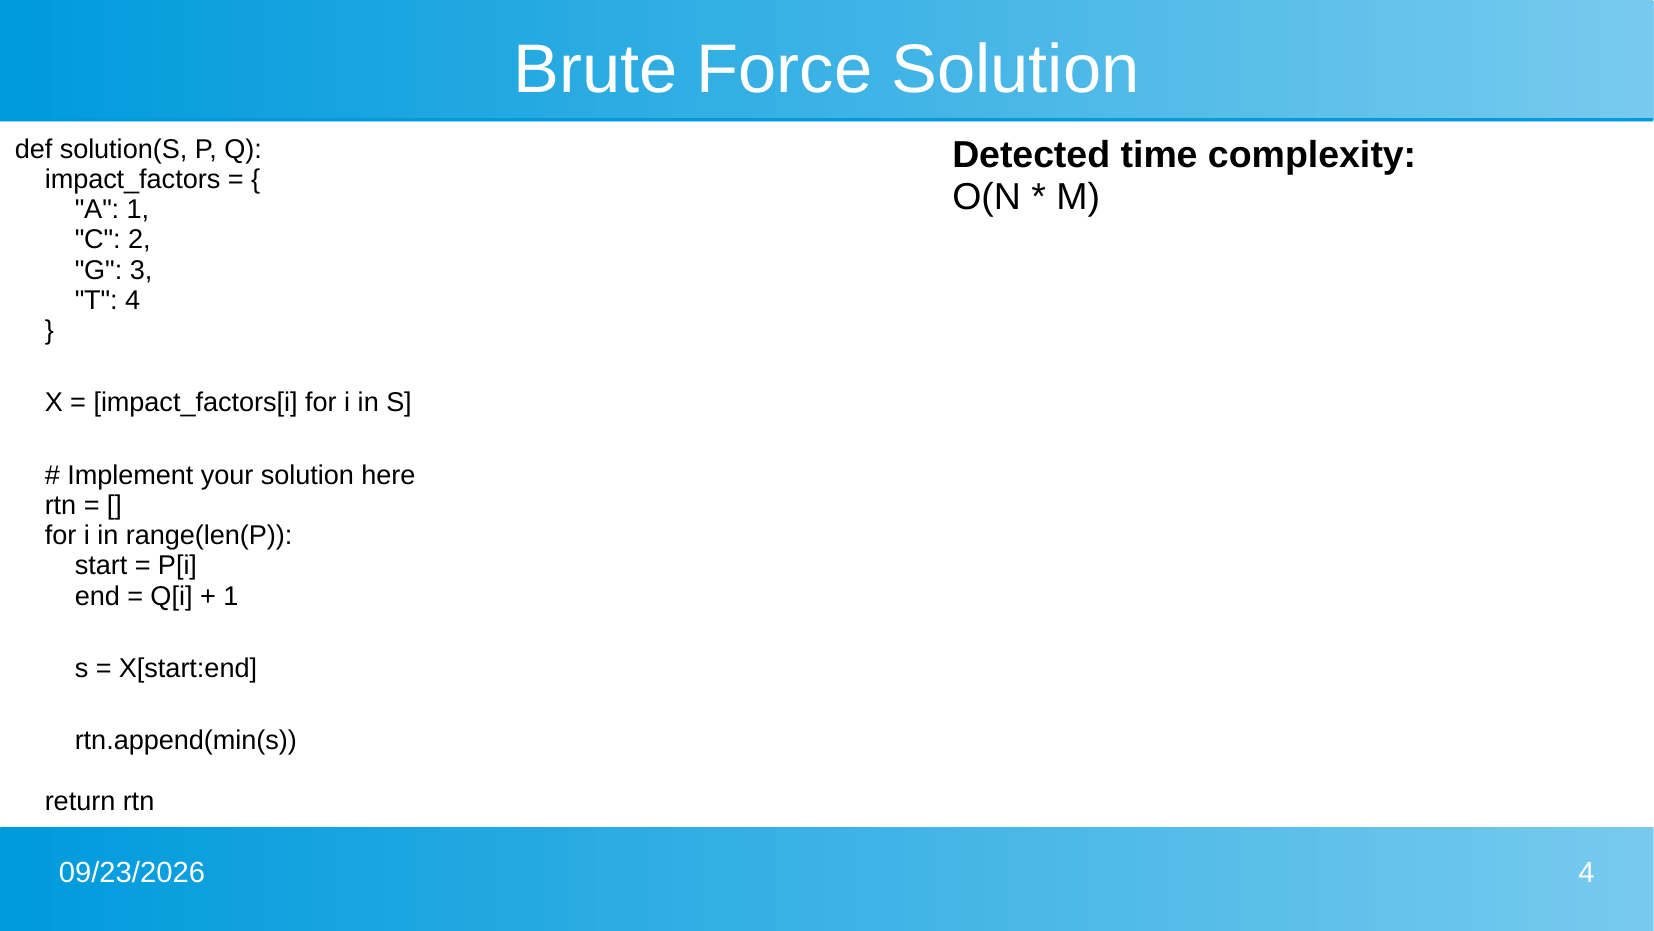

# Brute Force Solution
def solution(S, P, Q):
 impact_factors = {
 "A": 1,
 "C": 2,
 "G": 3,
 "T": 4
 }
 X = [impact_factors[i] for i in S]
 # Implement your solution here
 rtn = []
 for i in range(len(P)):
 start = P[i]
 end = Q[i] + 1
 s = X[start:end]
 rtn.append(min(s))
 return rtn
Detected time complexity:
O(N * M)
4